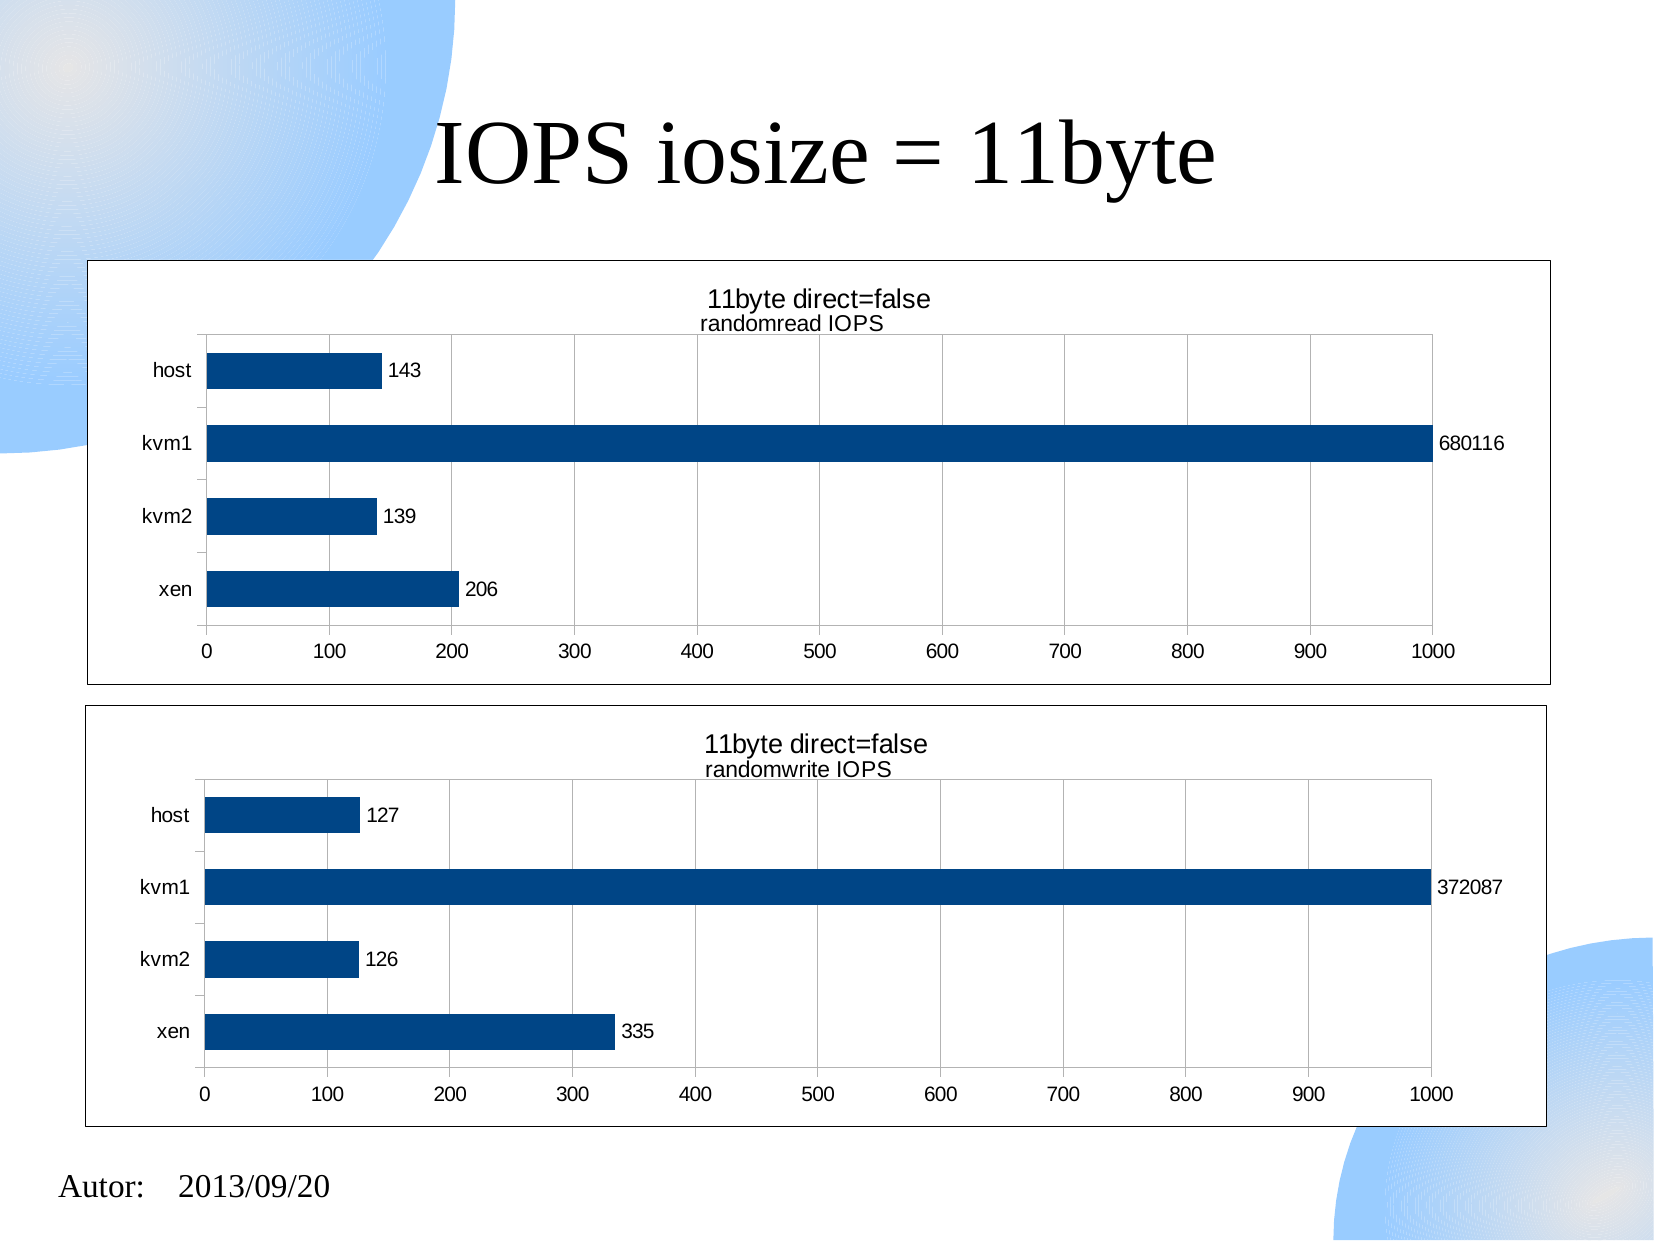

# IOPS iosize = 11byte
### Chart: 11byte direct=false
randomread IOPS
| Category | iops |
|---|---|
| xen | 206.0 |
| kvm2 | 139.0 |
| kvm1 | 680116.0 |
| host | 143.0 |
### Chart: 11byte direct=false
randomwrite IOPS
| Category | iops |
|---|---|
| xen | 335.0 |
| kvm2 | 126.0 |
| kvm1 | 372087.0 |
| host | 127.0 |